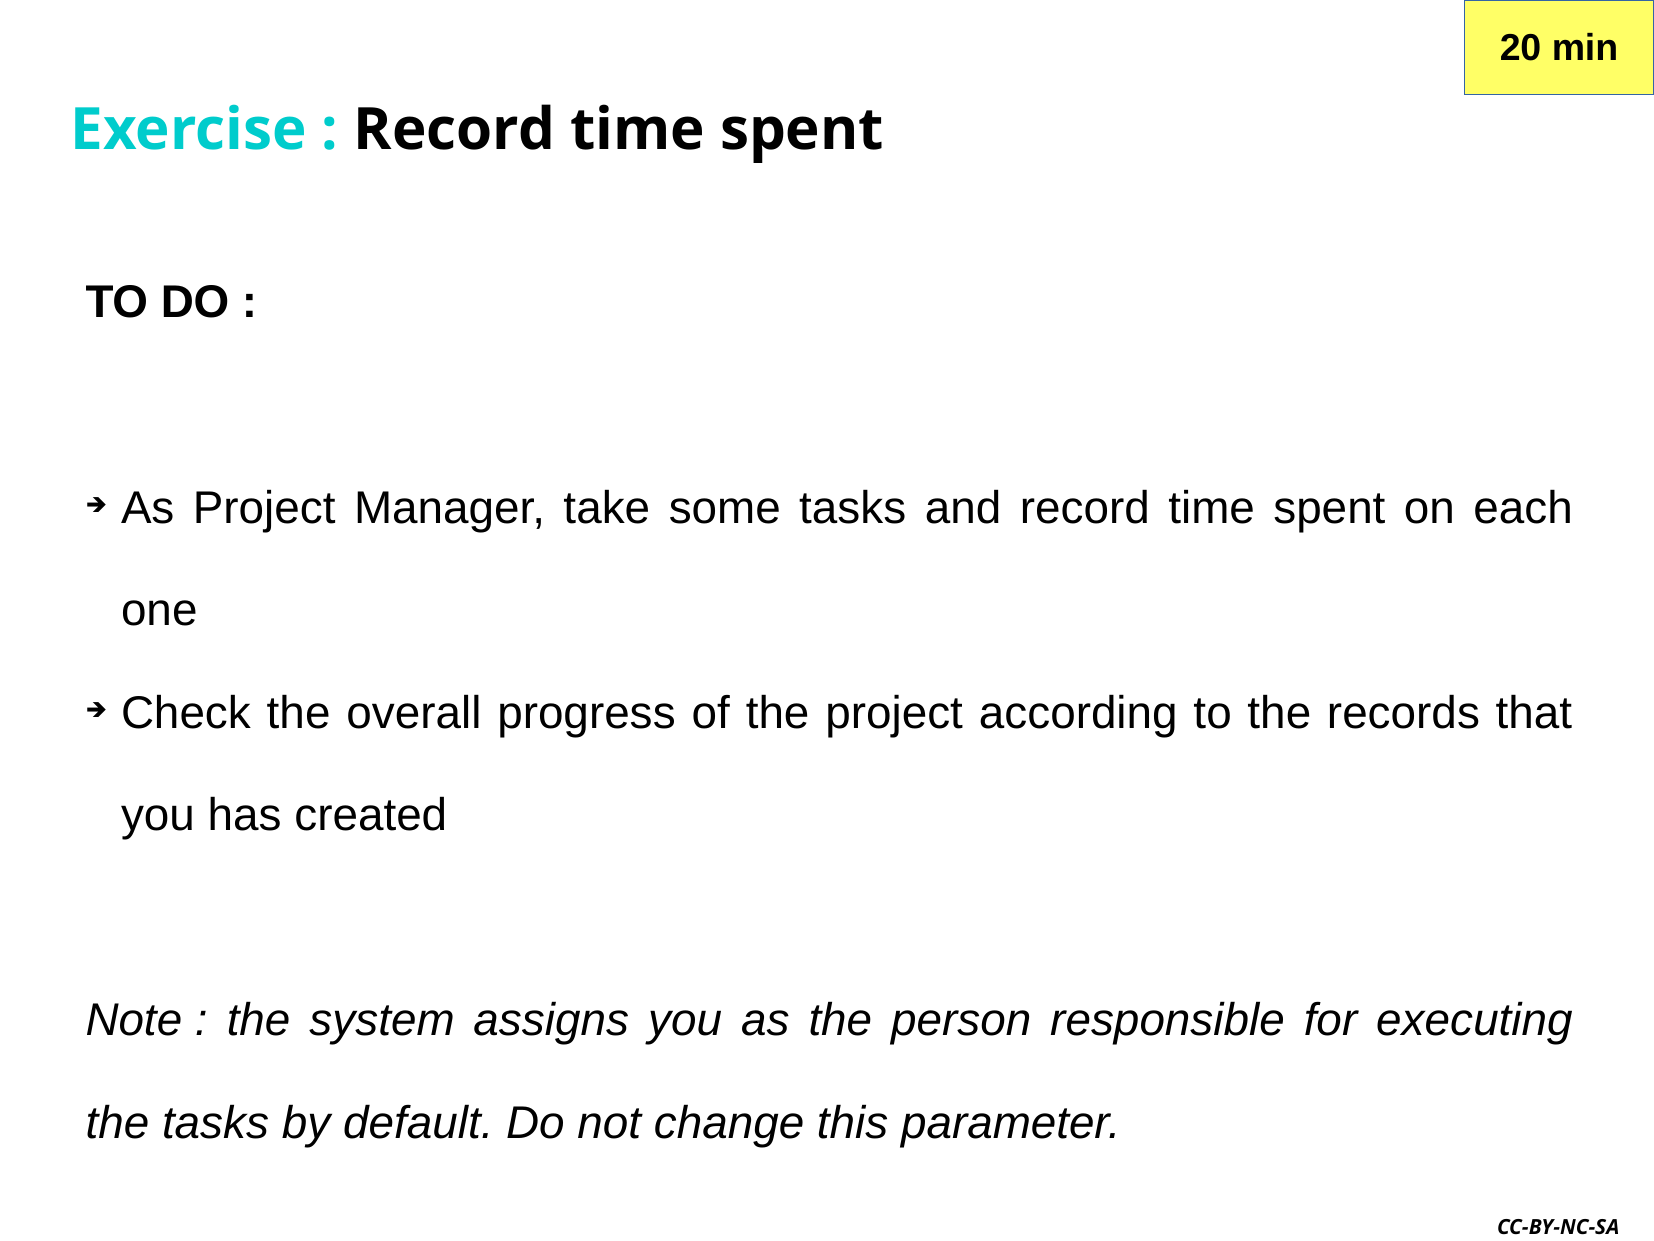

20 min
# Exercise : Record time spent
TO DO :
As Project Manager, take some tasks and record time spent on each one
Check the overall progress of the project according to the records that you has created
Note : the system assigns you as the person responsible for executing the tasks by default. Do not change this parameter.
CC-BY-NC-SA